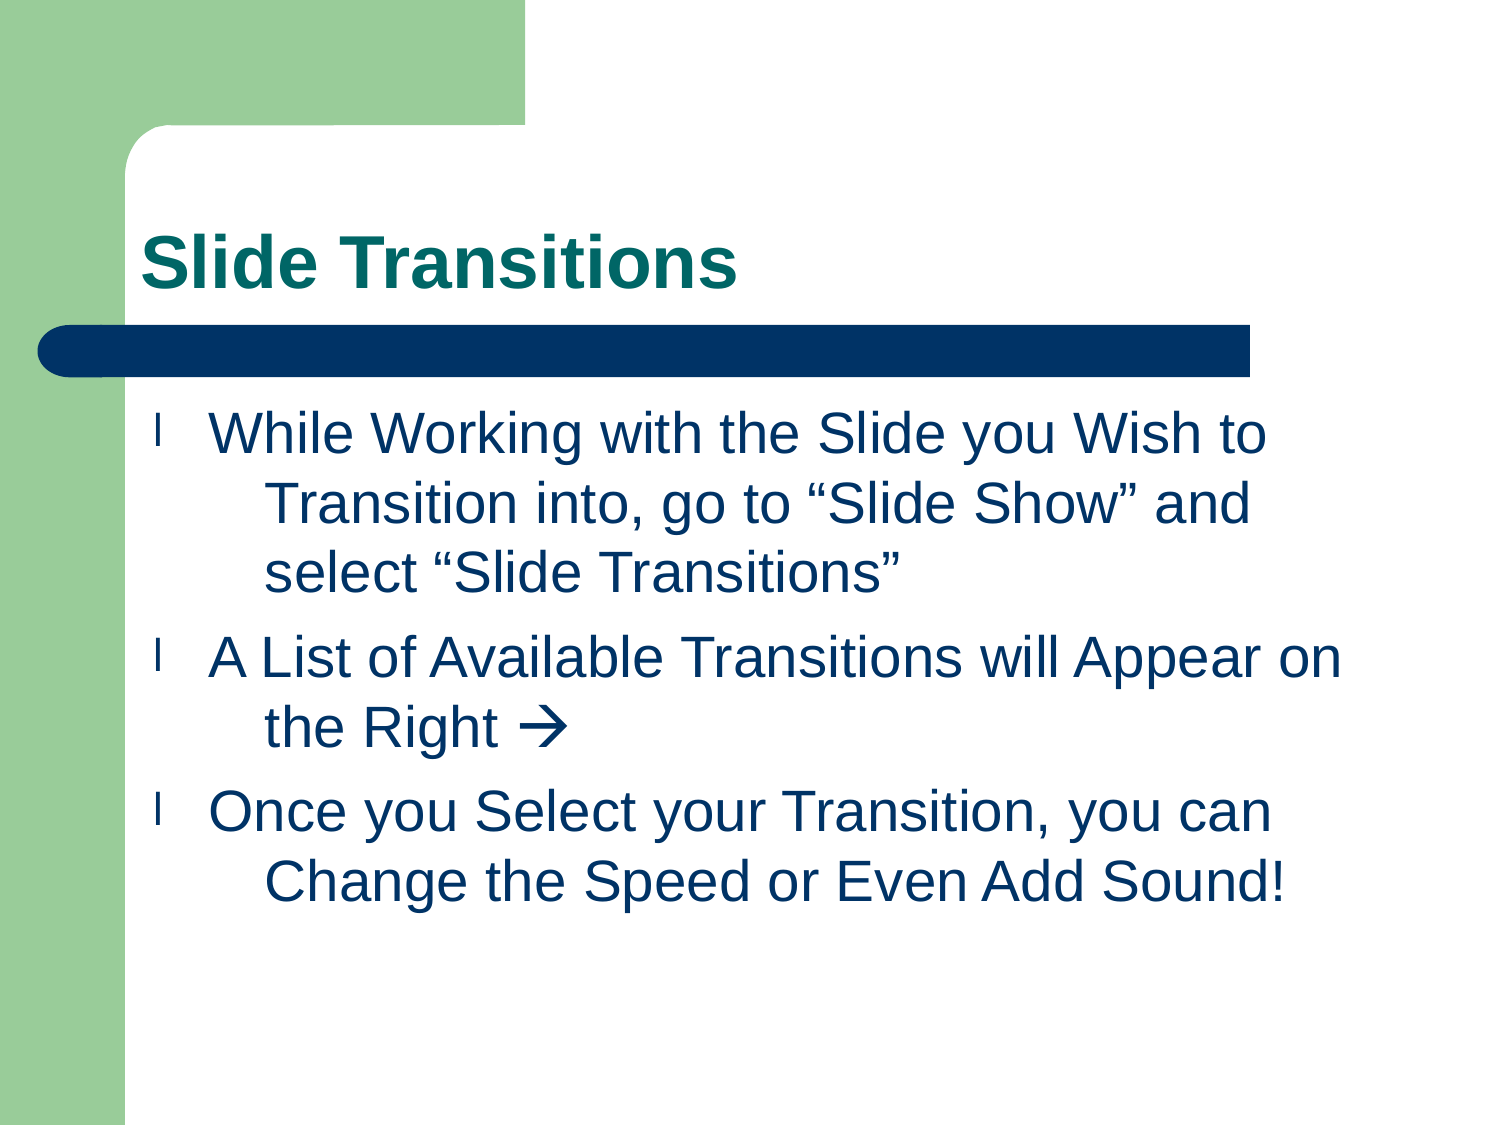

0
# Slide Transitions
While Working with the Slide you Wish to Transition into, go to “Slide Show” and select “Slide Transitions”
A List of Available Transitions will Appear on the Right 
Once you Select your Transition, you can Change the Speed or Even Add Sound!